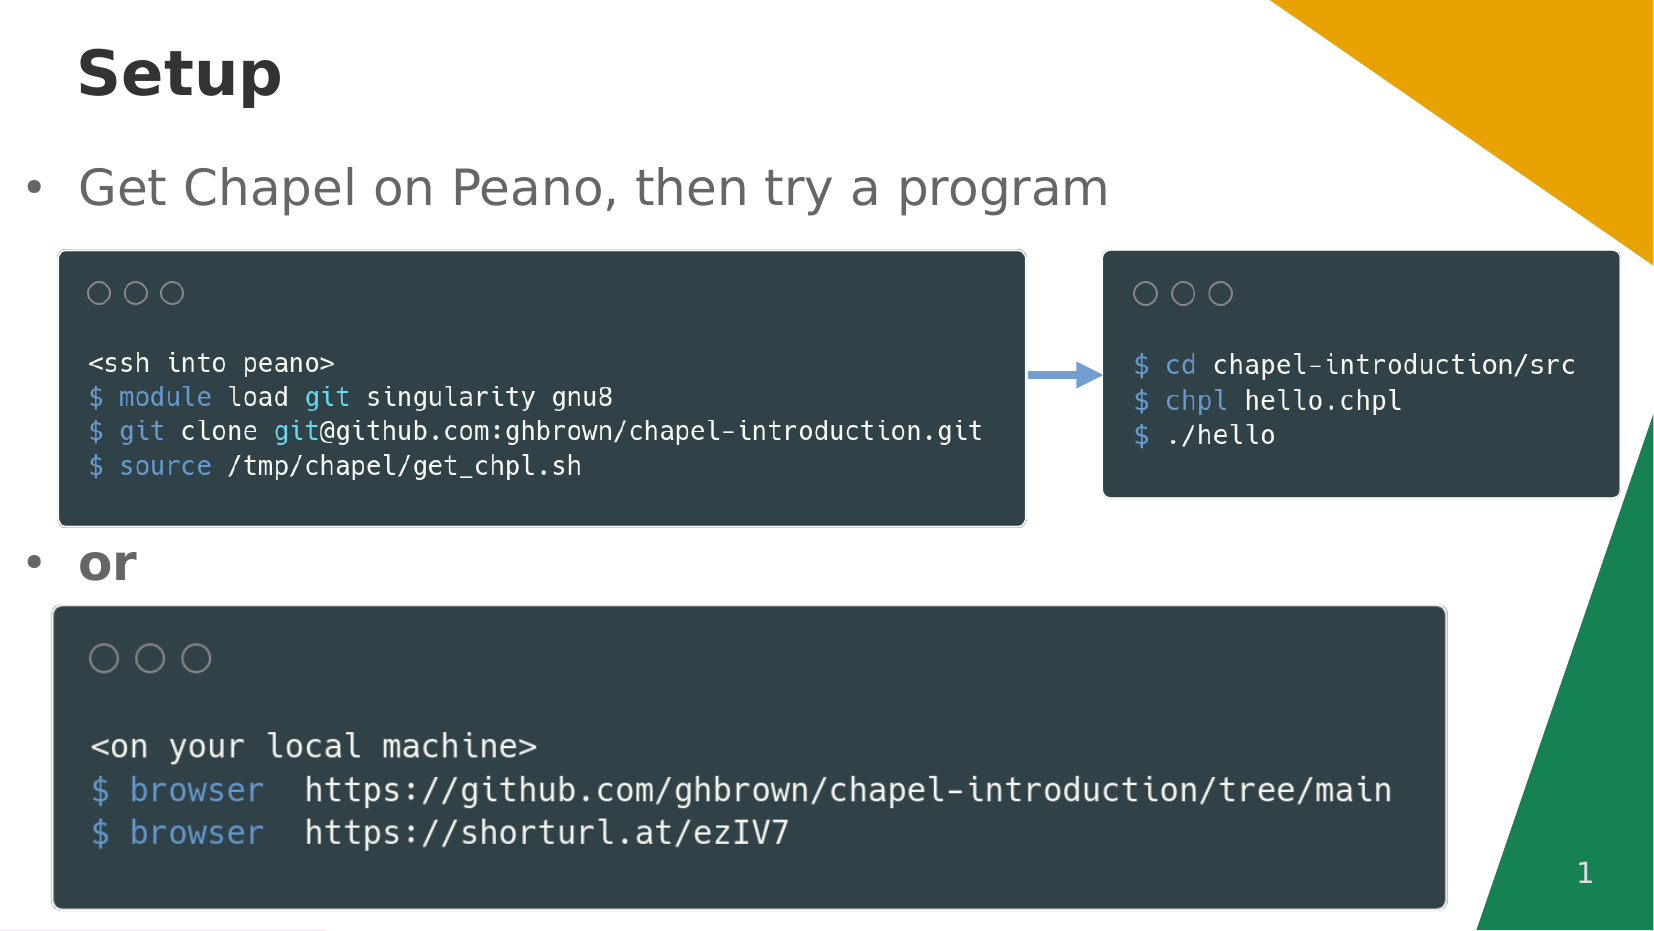

# Setup
Get Chapel on Peano, then try a program
or
1